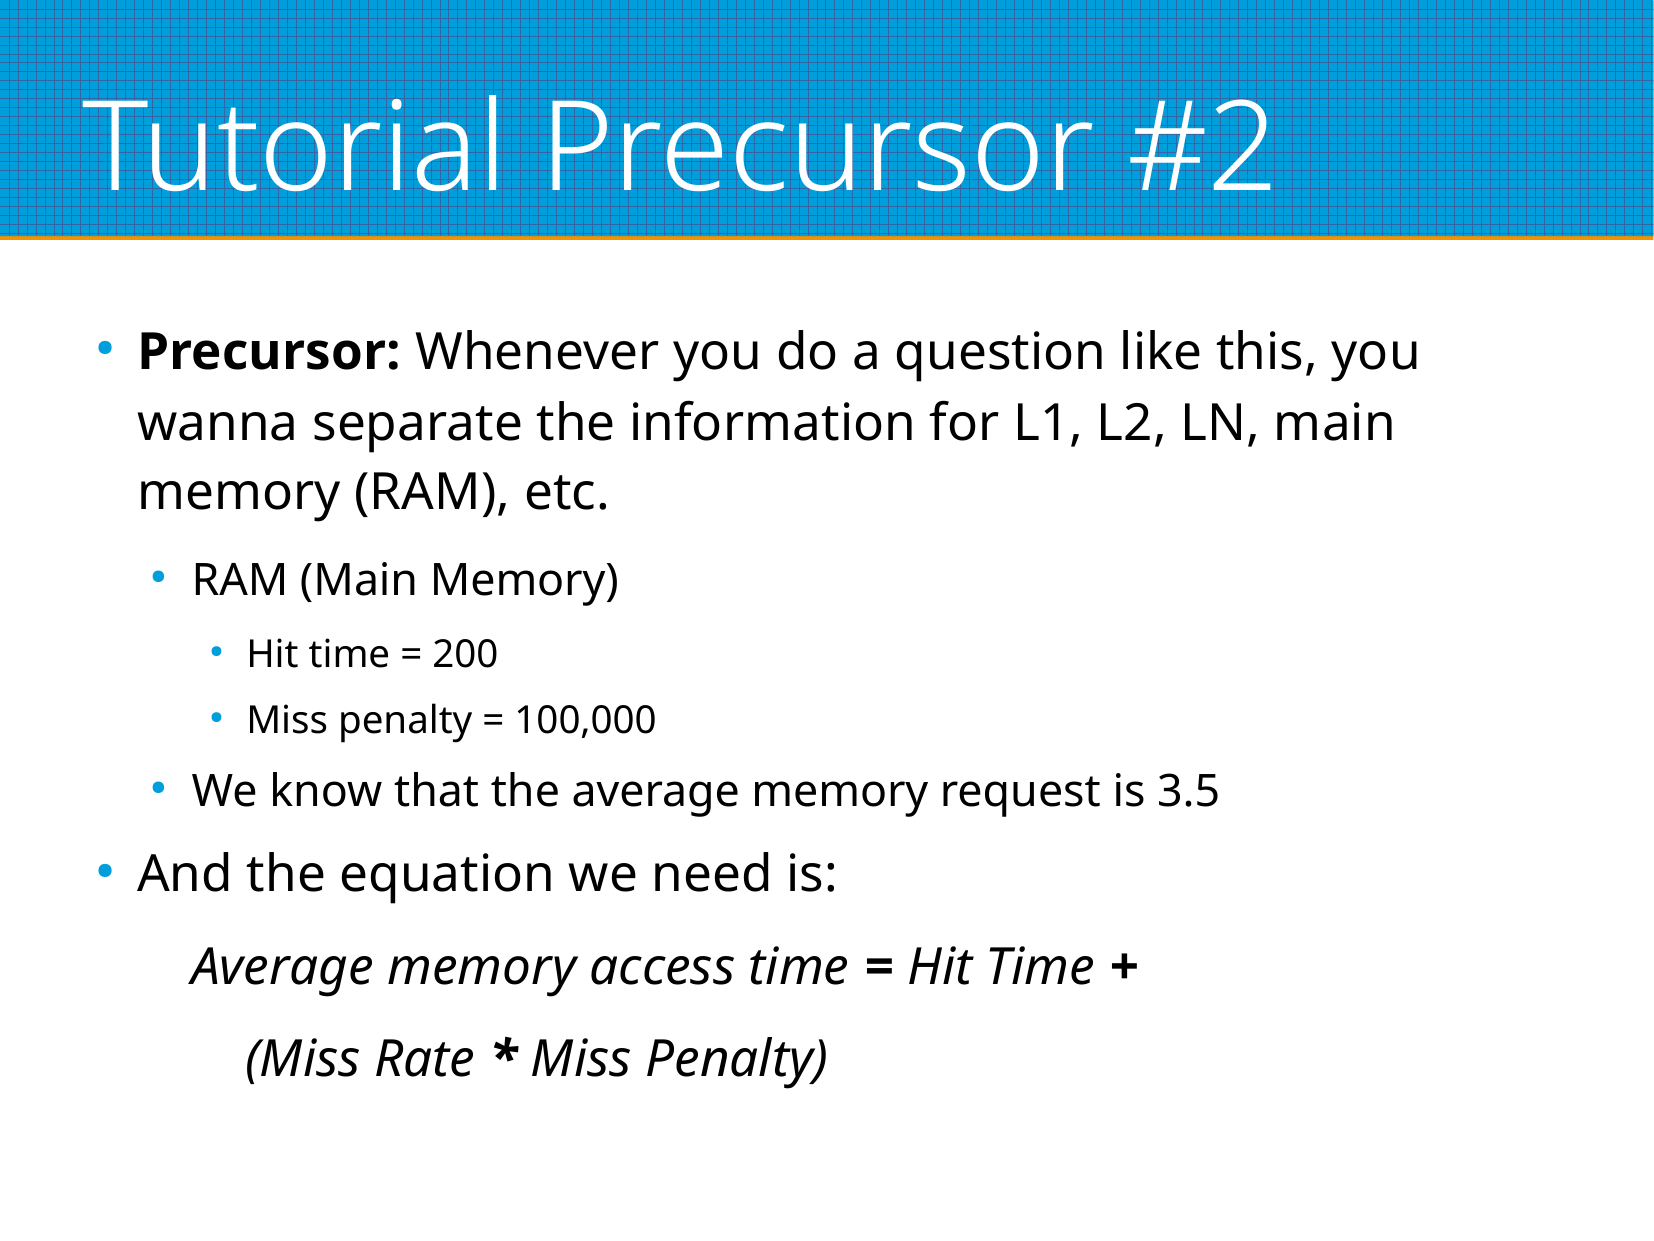

# Tutorial Precursor #2
Precursor: Whenever you do a question like this, you wanna separate the information for L1, L2, LN, main memory (RAM), etc.
RAM (Main Memory)
Hit time = 200
Miss penalty = 100,000
We know that the average memory request is 3.5
And the equation we need is:
 Average memory access time = Hit Time +
 (Miss Rate * Miss Penalty)